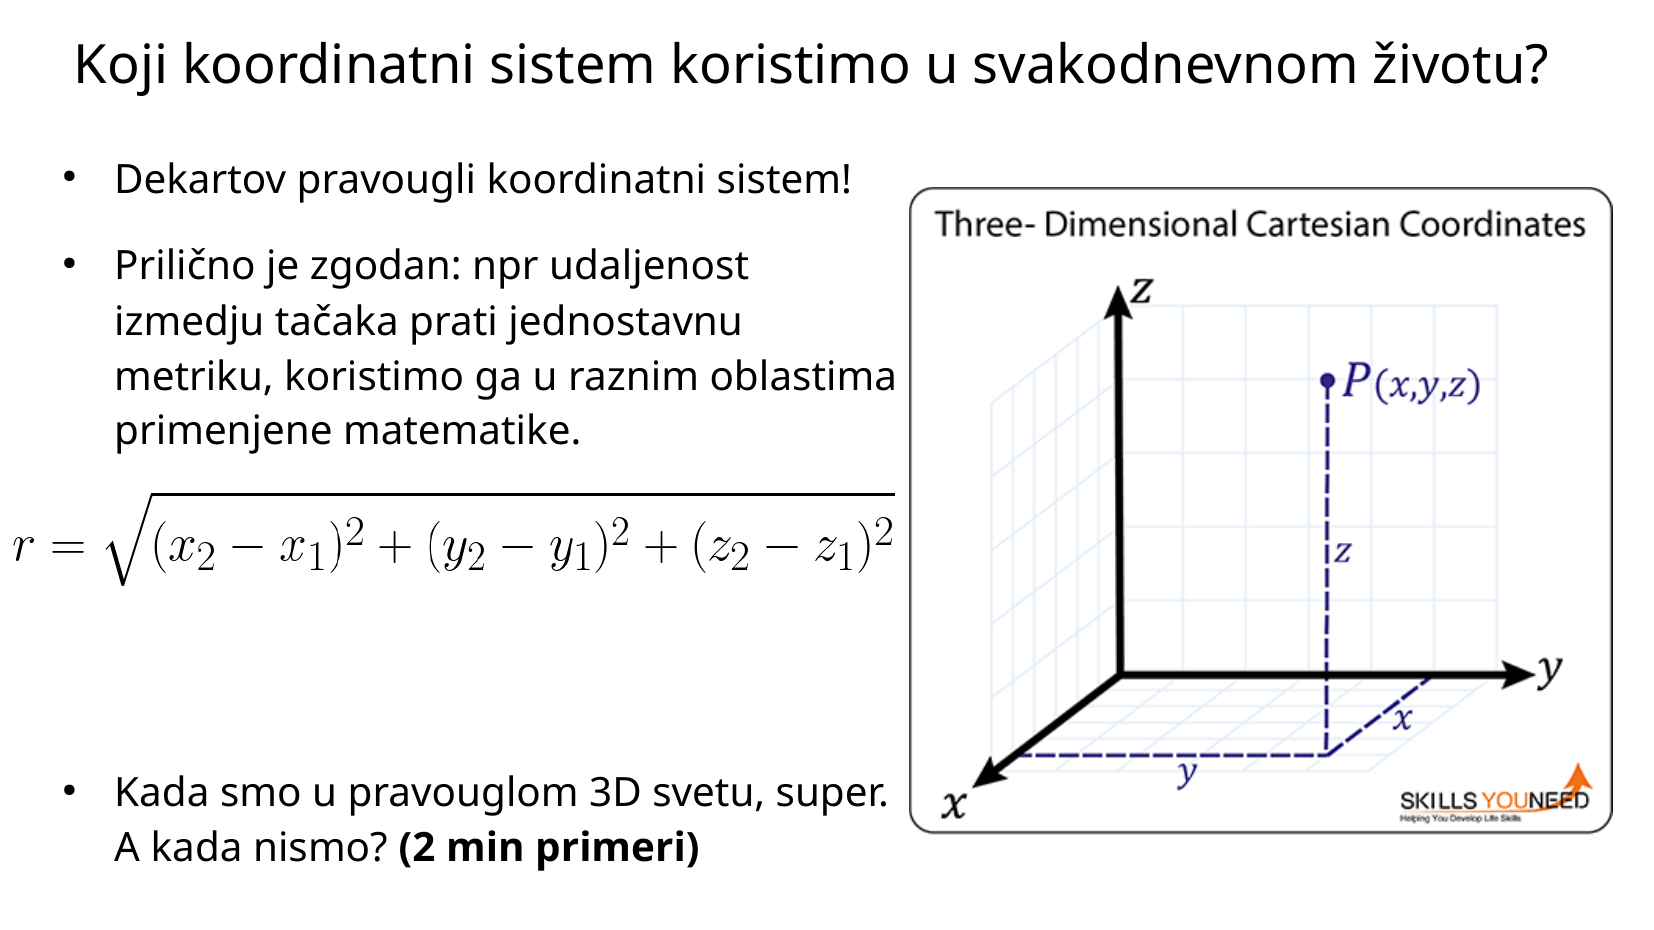

# Koji koordinatni sistem koristimo u svakodnevnom životu?
Dekartov pravougli koordinatni sistem!
Prilično je zgodan: npr udaljenost izmedju tačaka prati jednostavnu metriku, koristimo ga u raznim oblastima primenjene matematike.
Kada smo u pravouglom 3D svetu, super. A kada nismo? (2 min primeri)